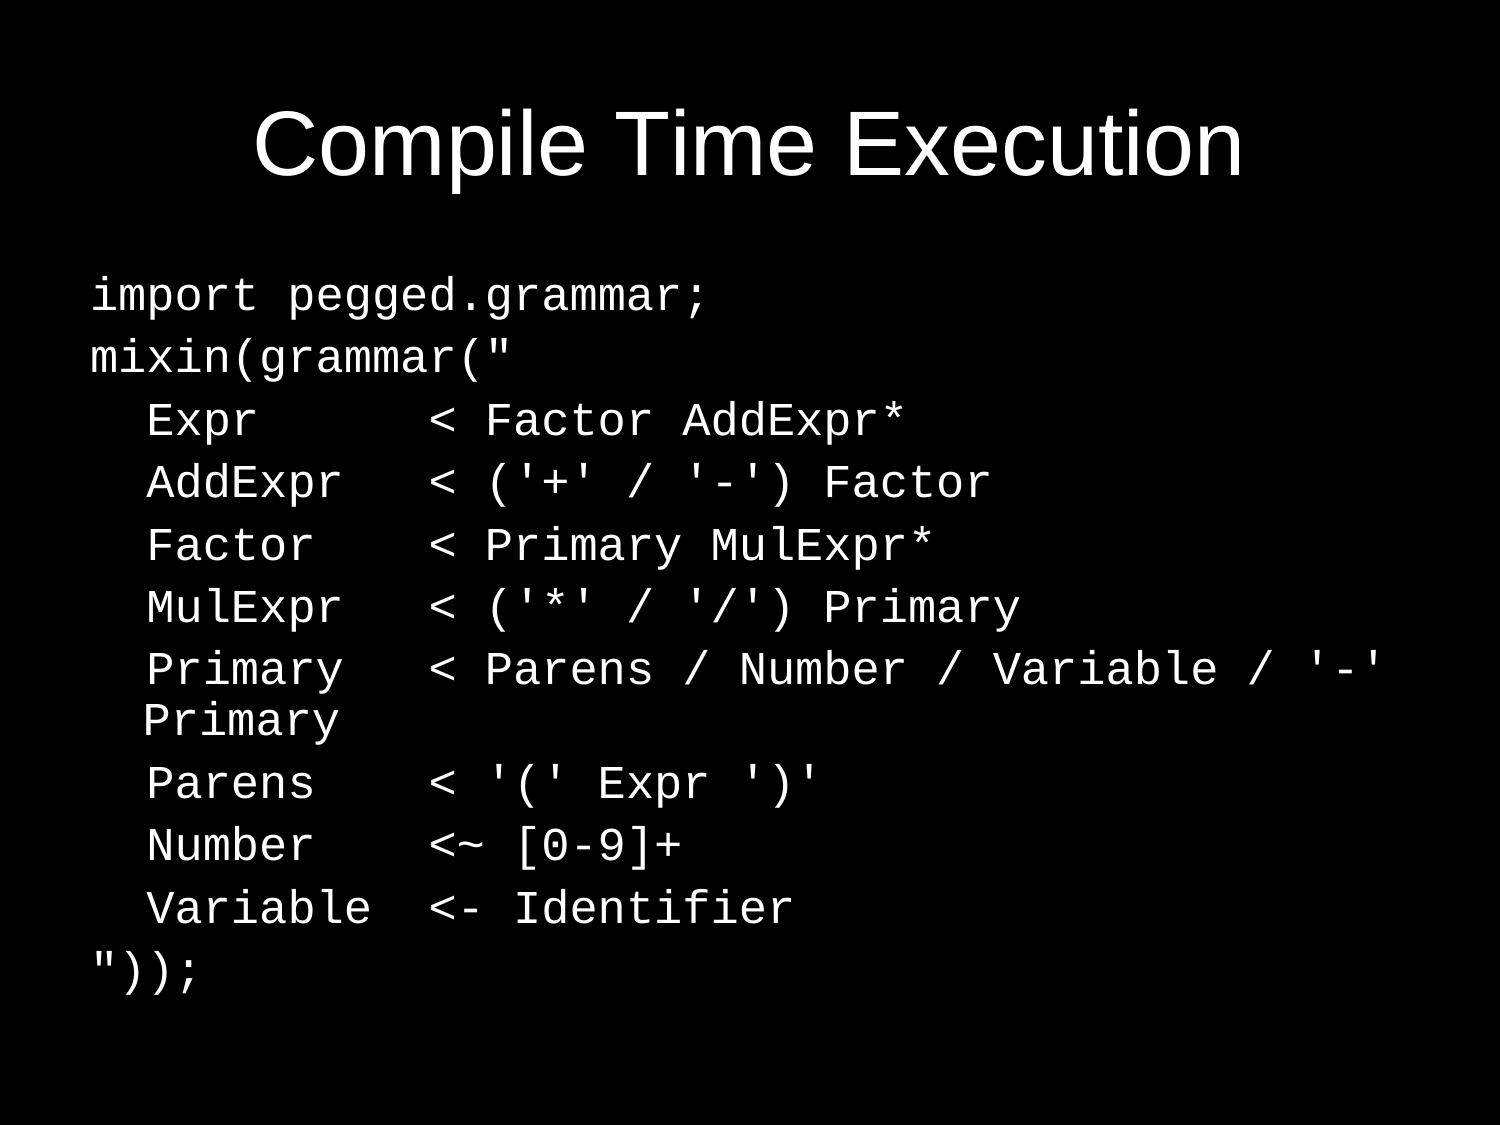

# Compile Time Execution
import pegged.grammar;
mixin(grammar("
 Expr < Factor AddExpr*
 AddExpr < ('+' / '-') Factor
 Factor < Primary MulExpr*
 MulExpr < ('*' / '/') Primary
 Primary < Parens / Number / Variable / '-' Primary
 Parens < '(' Expr ')'
 Number <~ [0-9]+
 Variable <- Identifier
"));